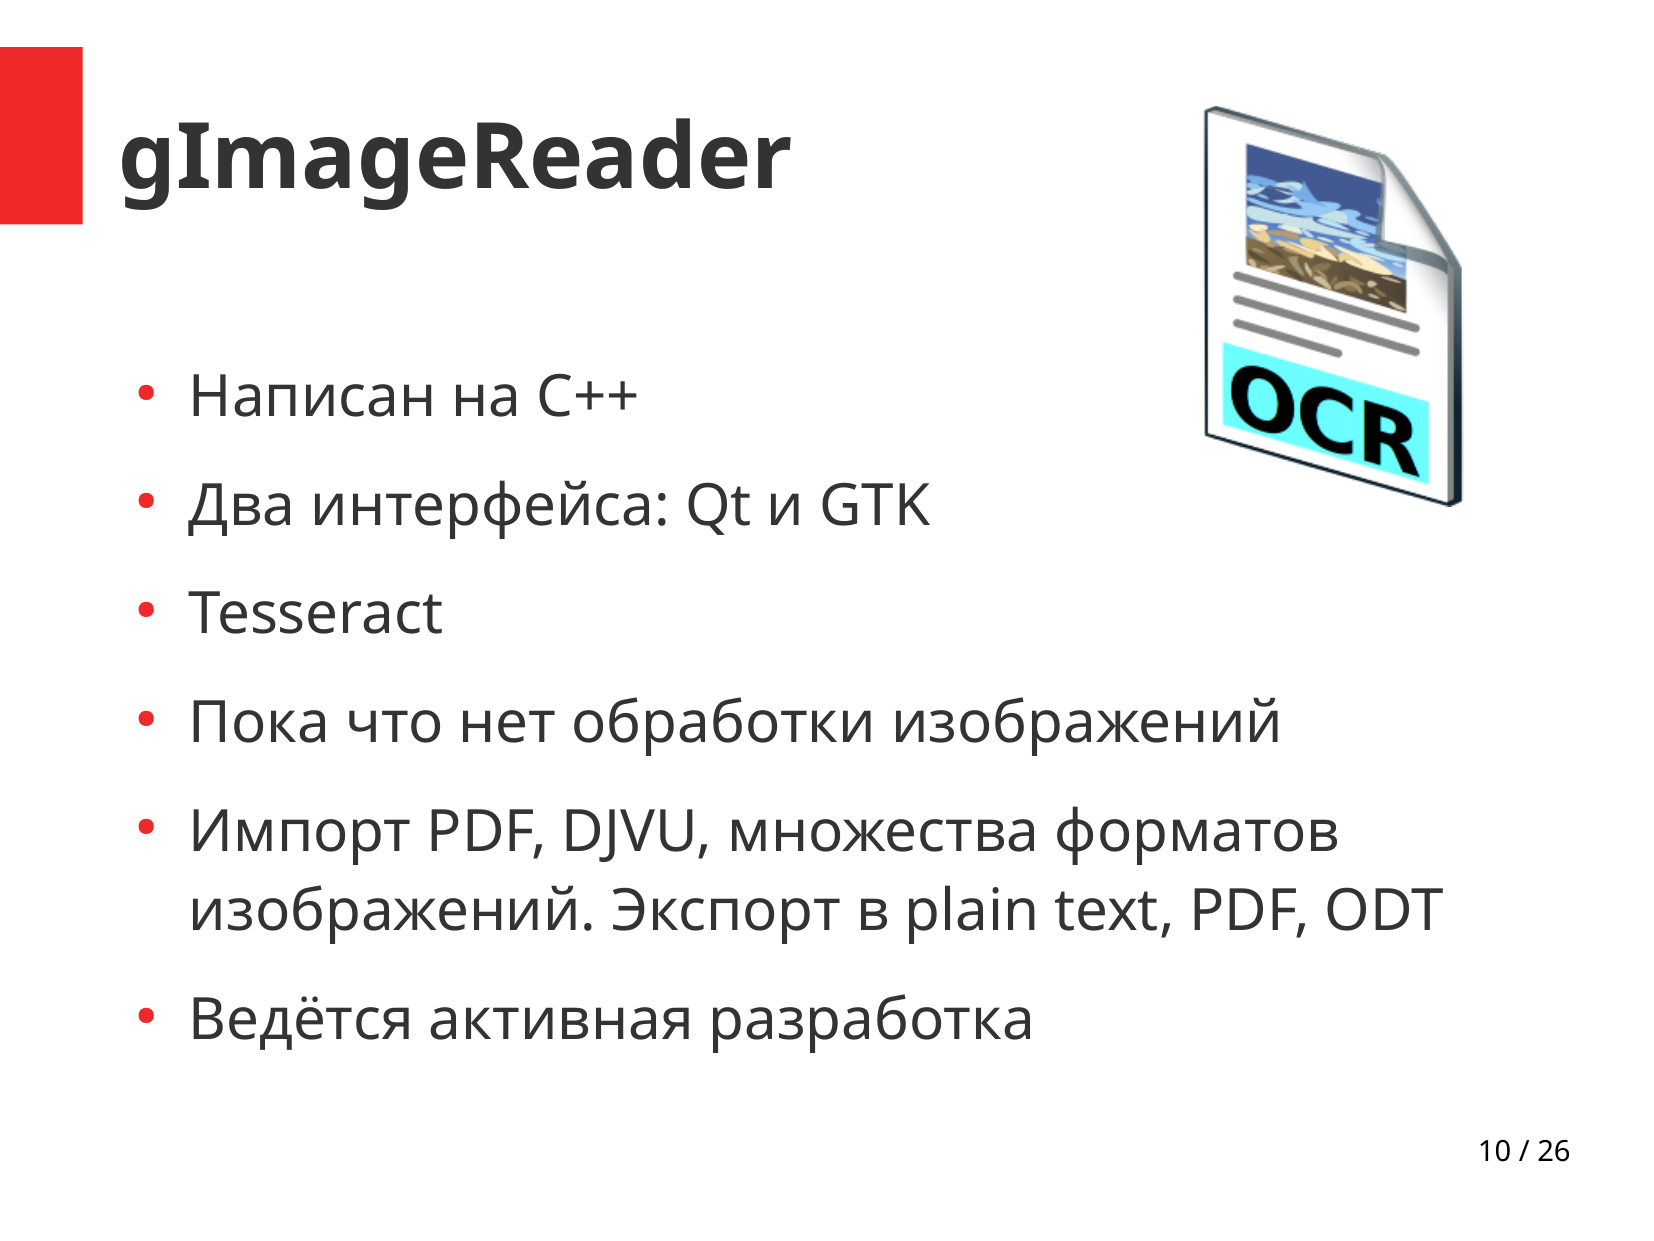

# gImageReader
Написан на C++
Два интерфейса: Qt и GTK
Tesseract
Пока что нет обработки изображений
Импорт PDF, DJVU, множества форматов изображений. Экспорт в plain text, PDF, ODT
Ведётся активная разработка
10